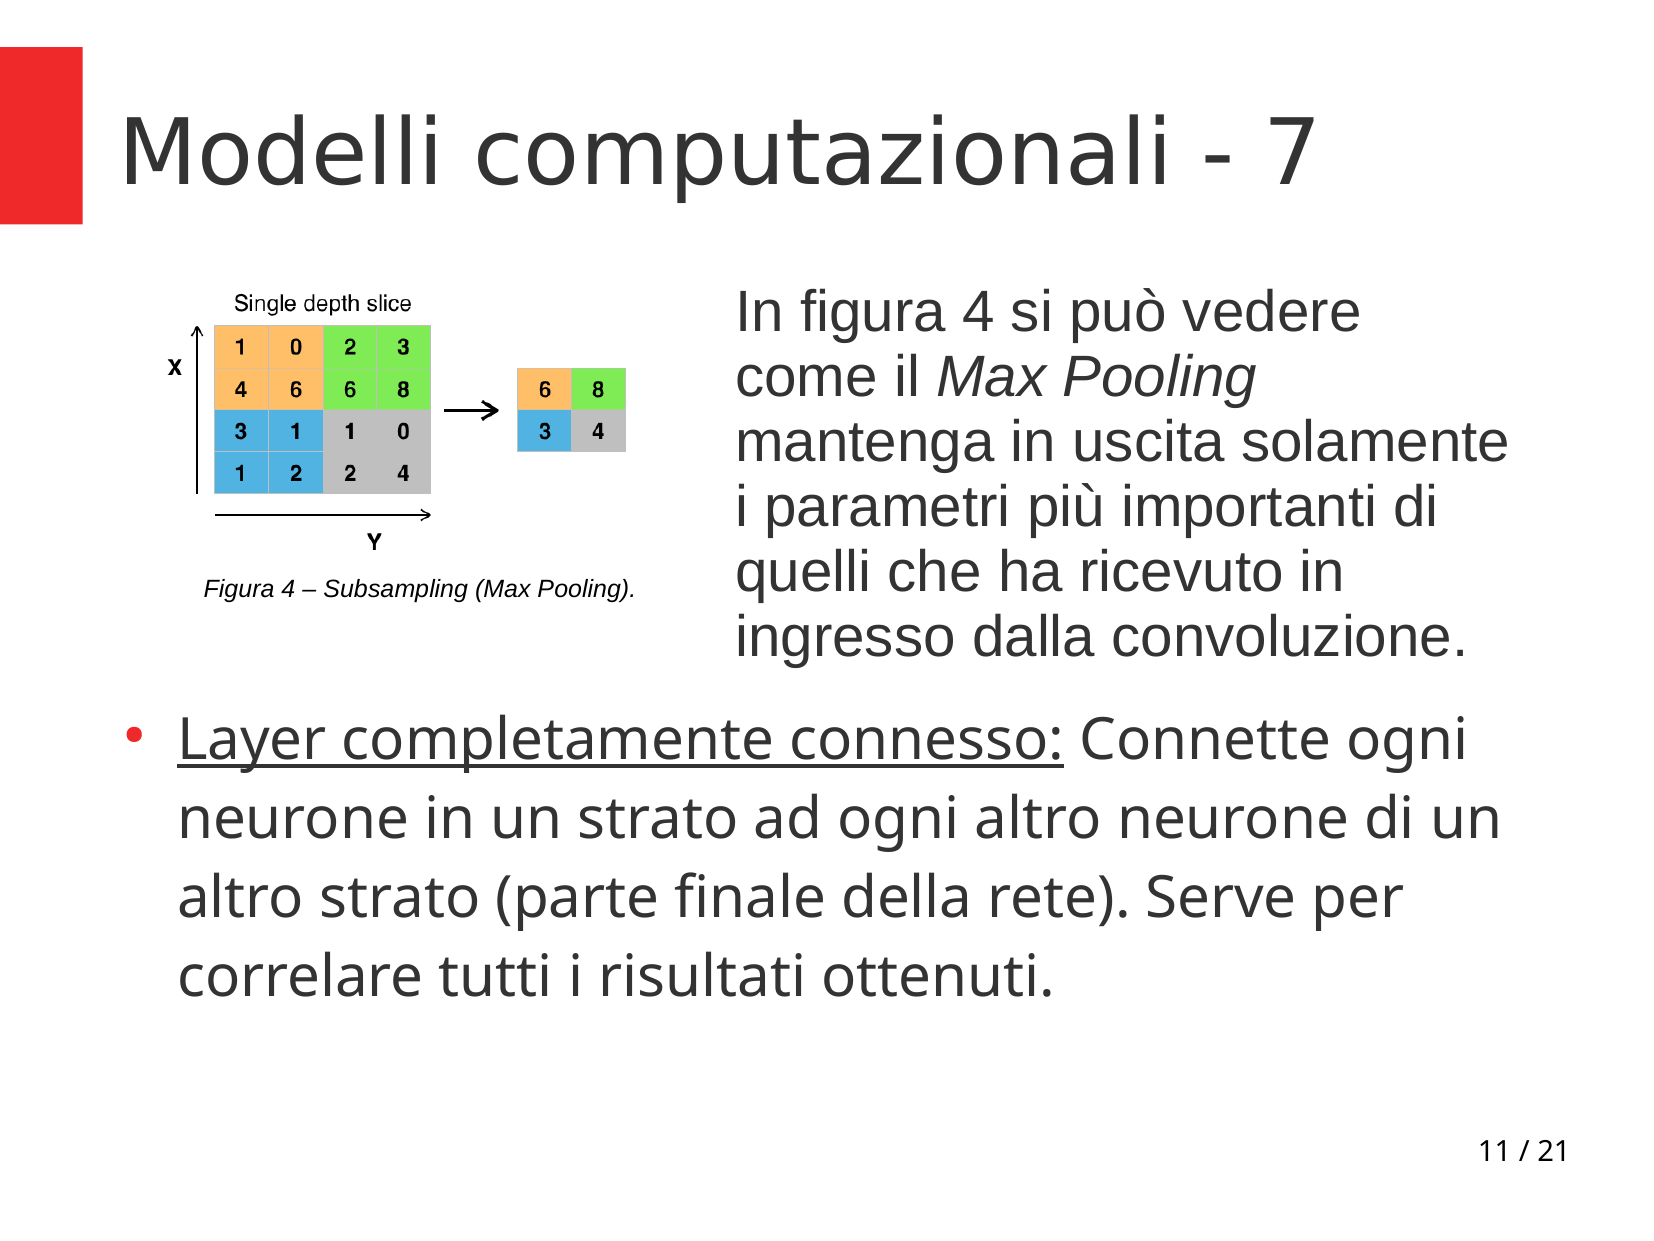

# Modelli computazionali - 7
In figura 4 si può vedere come il Max Pooling mantenga in uscita solamente i parametri più importanti di quelli che ha ricevuto in ingresso dalla convoluzione.
Figura 4 – Subsampling (Max Pooling).
Layer completamente connesso: Connette ogni neurone in un strato ad ogni altro neurone di un altro strato (parte finale della rete). Serve per correlare tutti i risultati ottenuti.
11